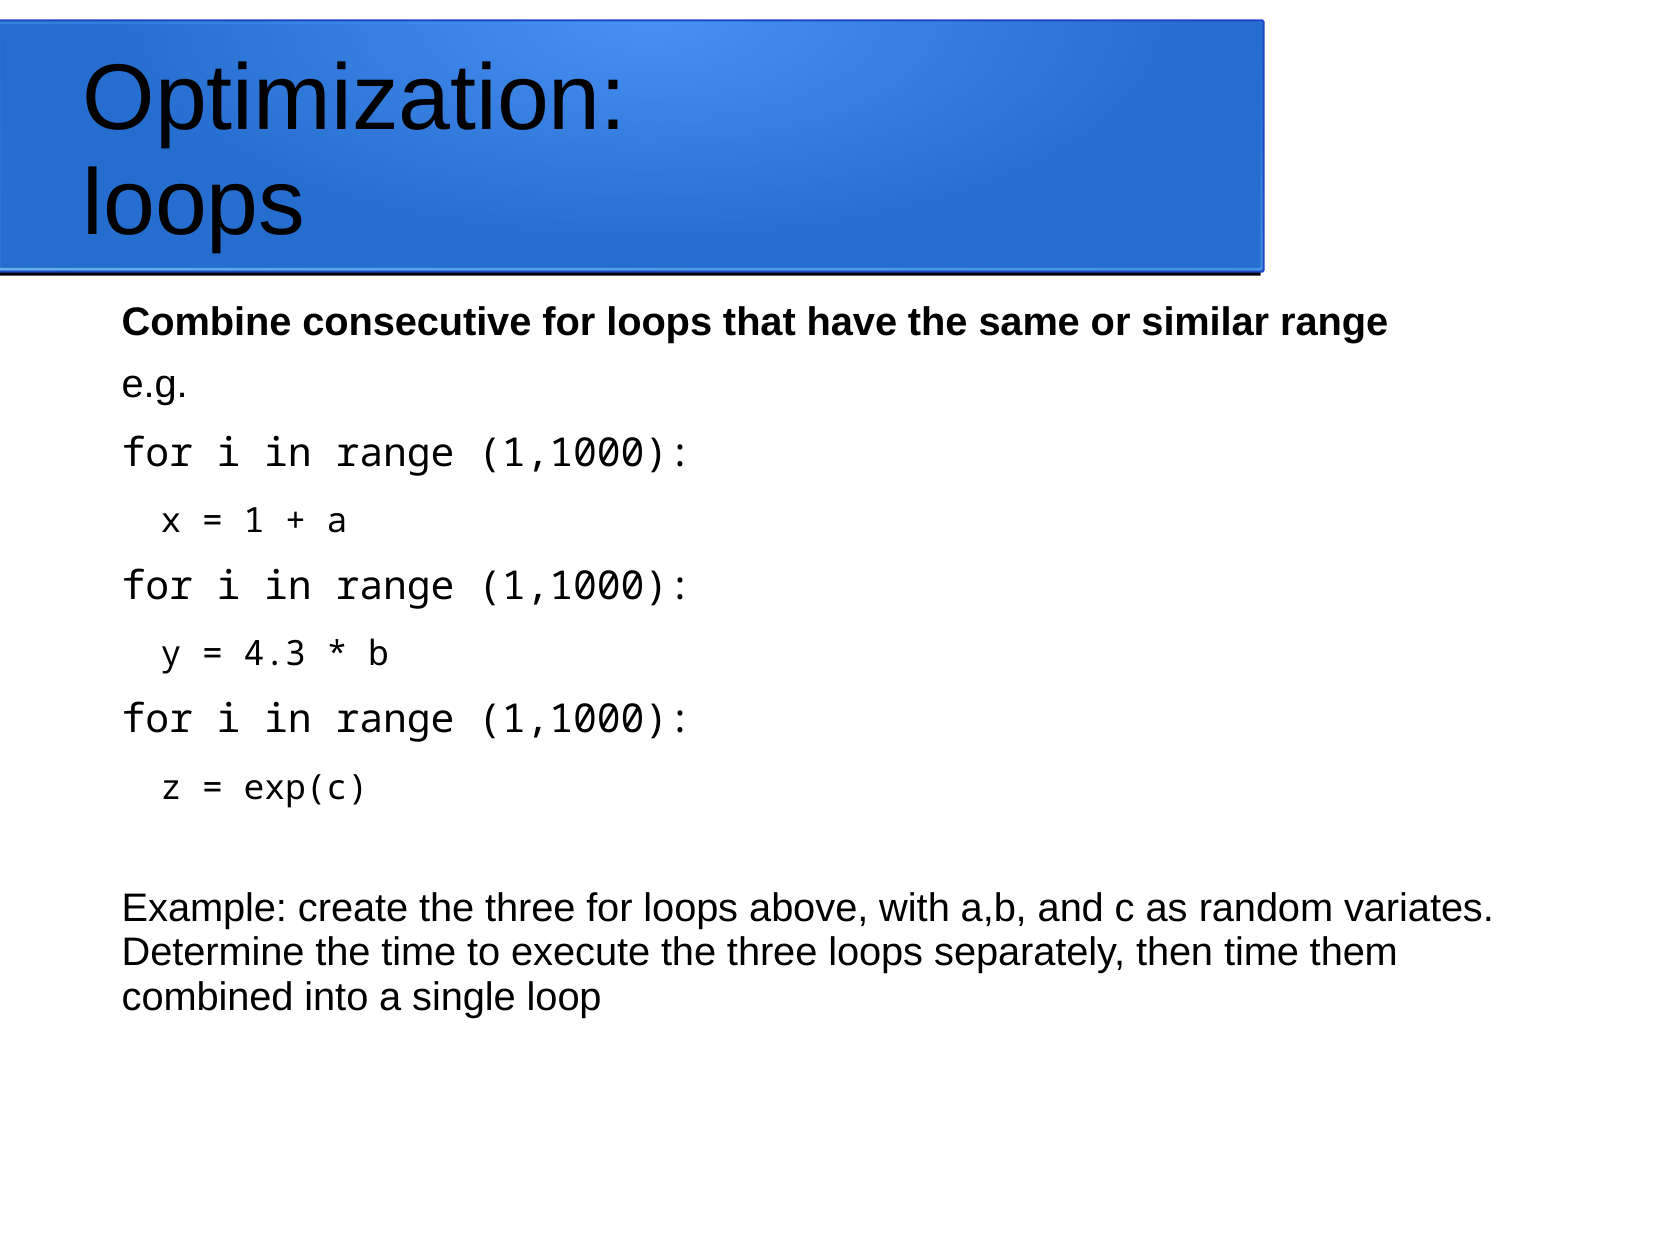

# Optimization: loops
Combine consecutive for loops that have the same or similar range
e.g.
for i in range (1,1000):
x = 1 + a
for i in range (1,1000):
y = 4.3 * b
for i in range (1,1000):
z = exp(c)
Example: create the three for loops above, with a,b, and c as random variates. Determine the time to execute the three loops separately, then time them combined into a single loop